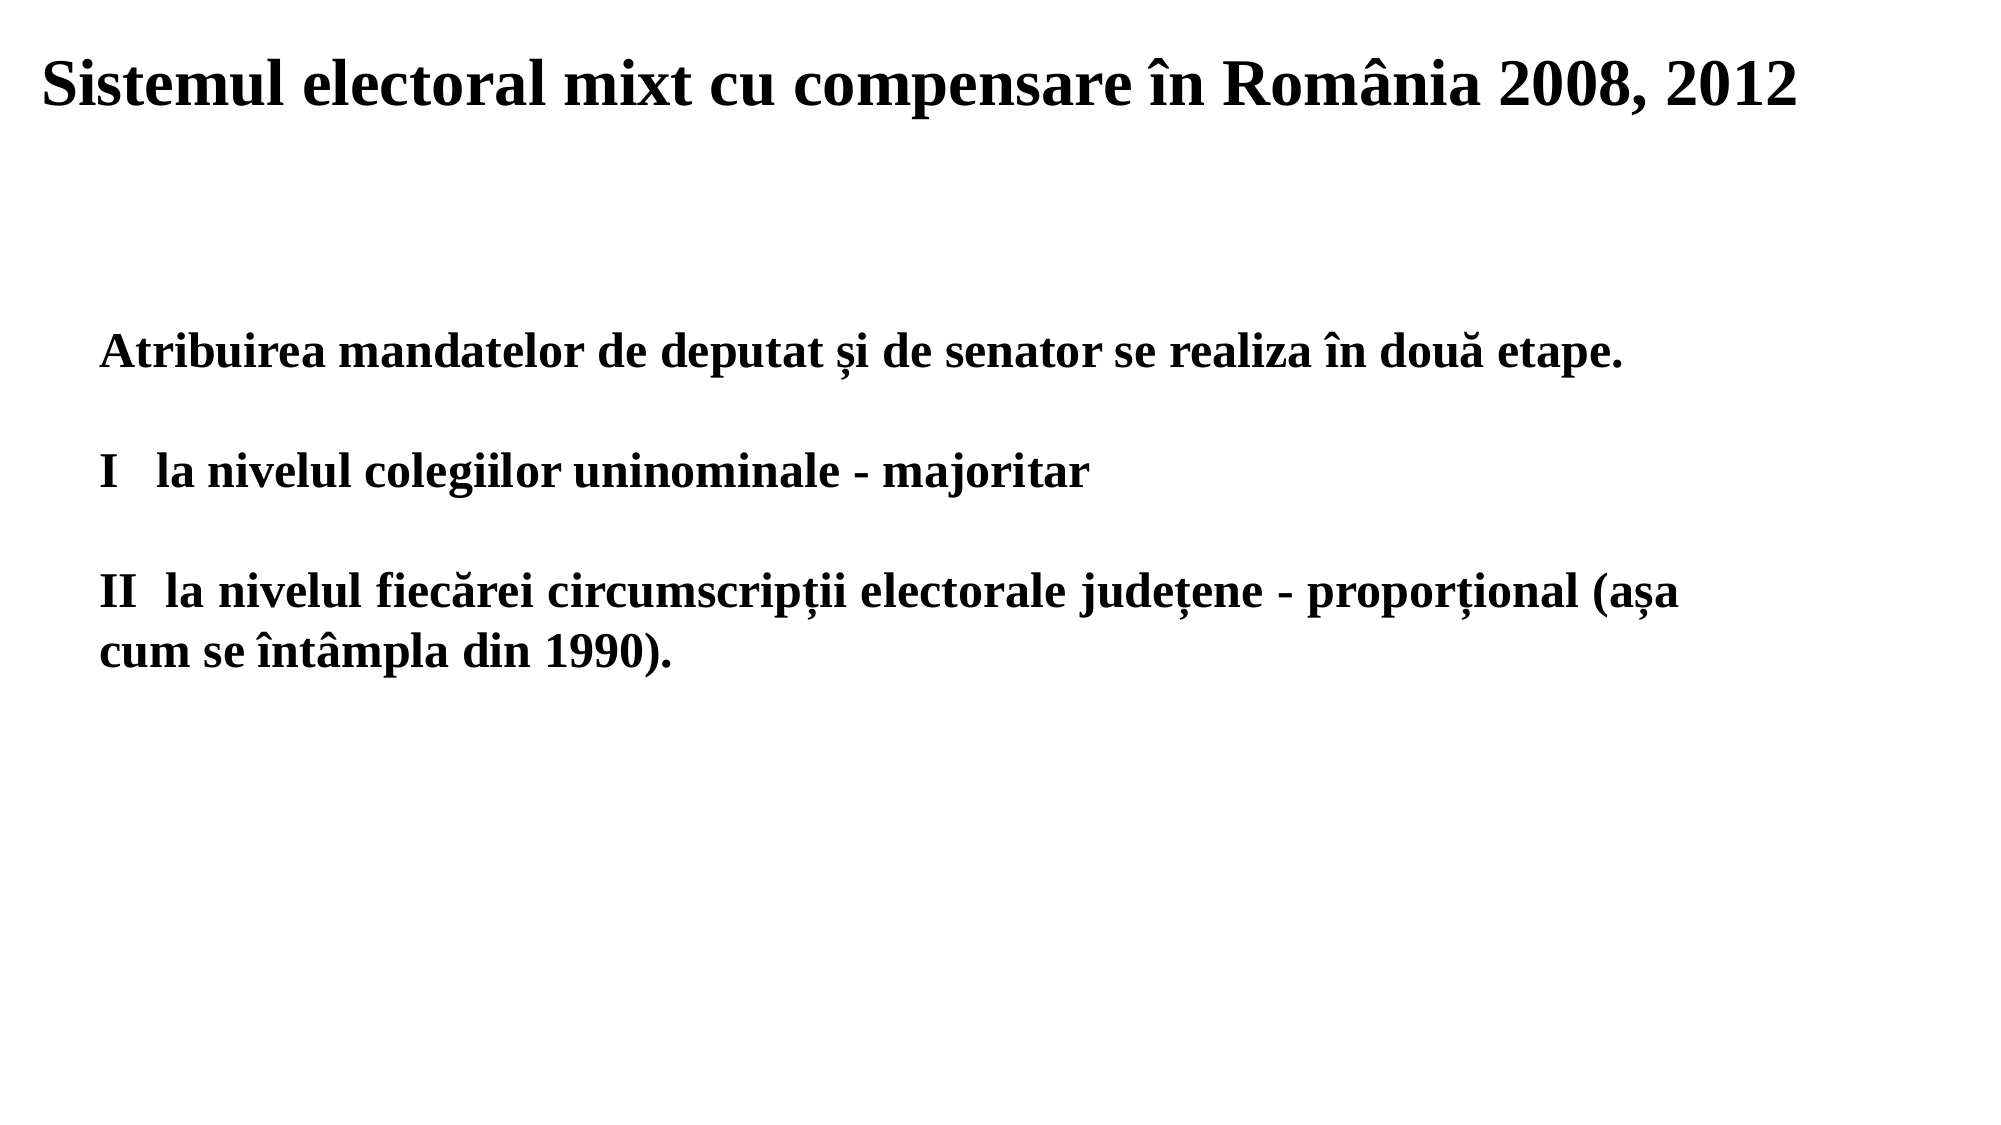

# Sistemul electoral mixt cu compensare în România 2008, 2012
Atribuirea mandatelor de deputat și de senator se realiza în două etape.
I la nivelul colegiilor uninominale - majoritar
II la nivelul fiecărei circumscripții electorale județene - proporțional (așa cum se întâmpla din 1990).